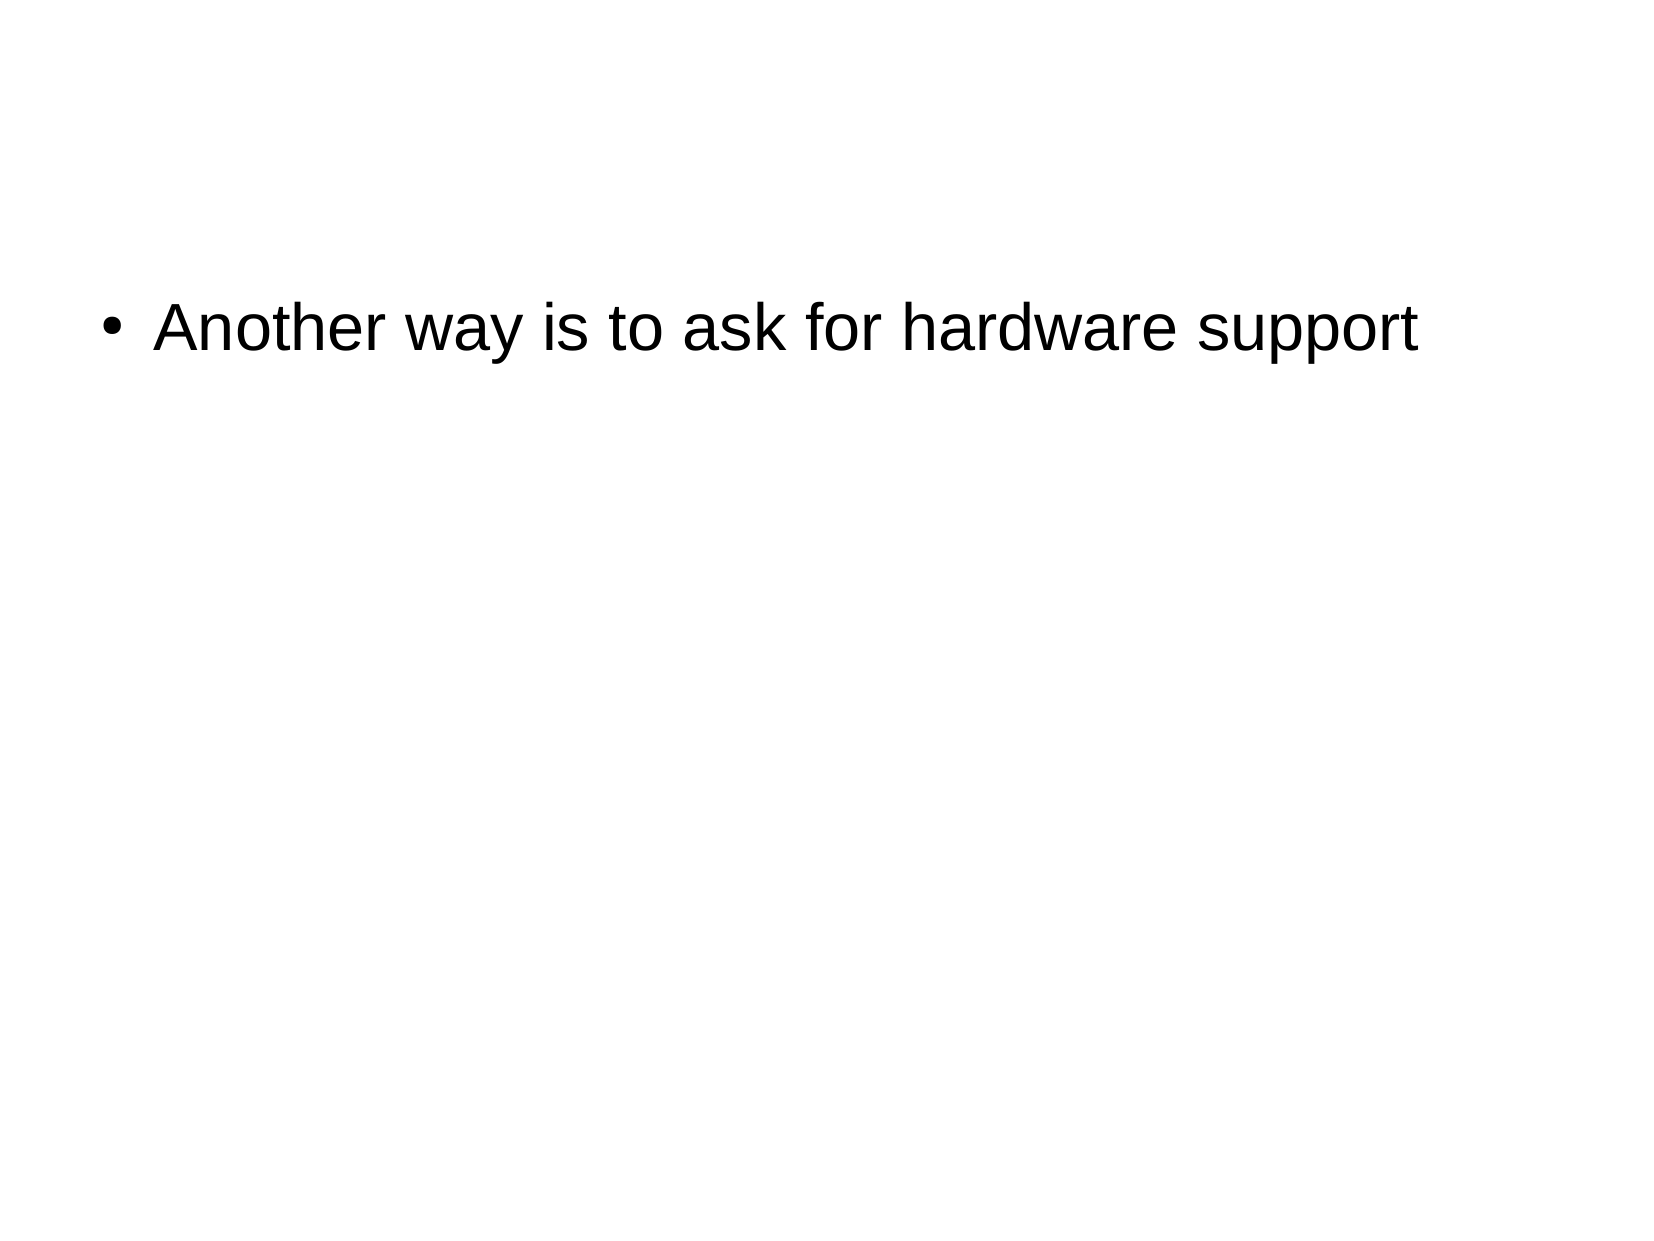

#
Another way is to ask for hardware support